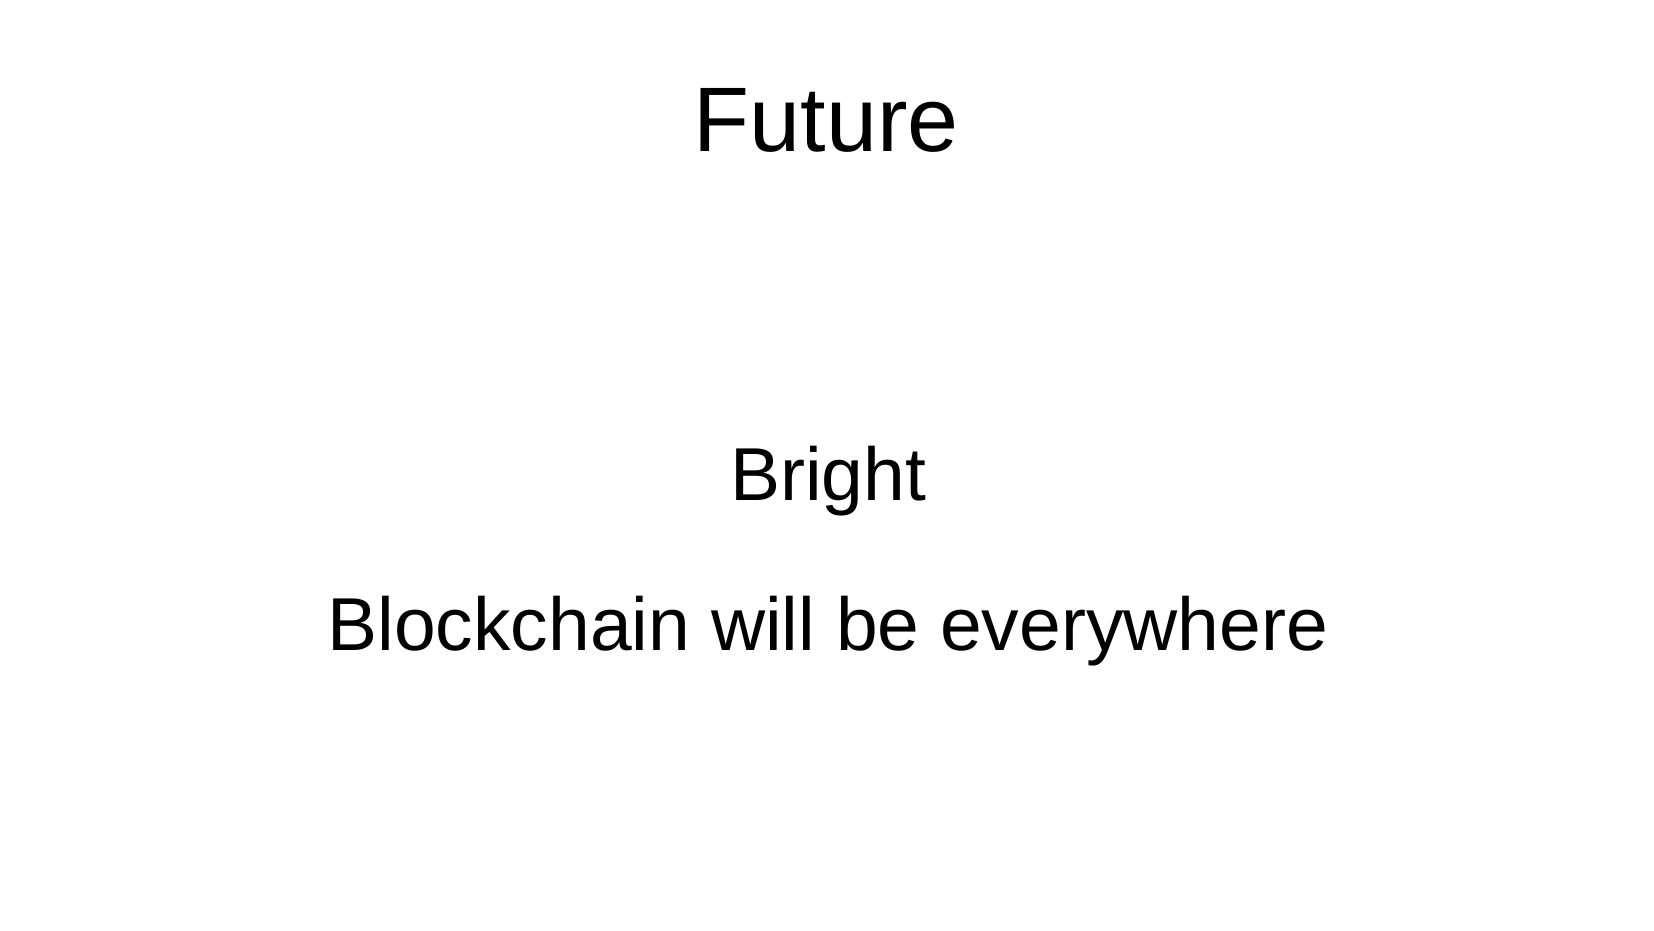

# Future
Bright
Blockchain will be everywhere